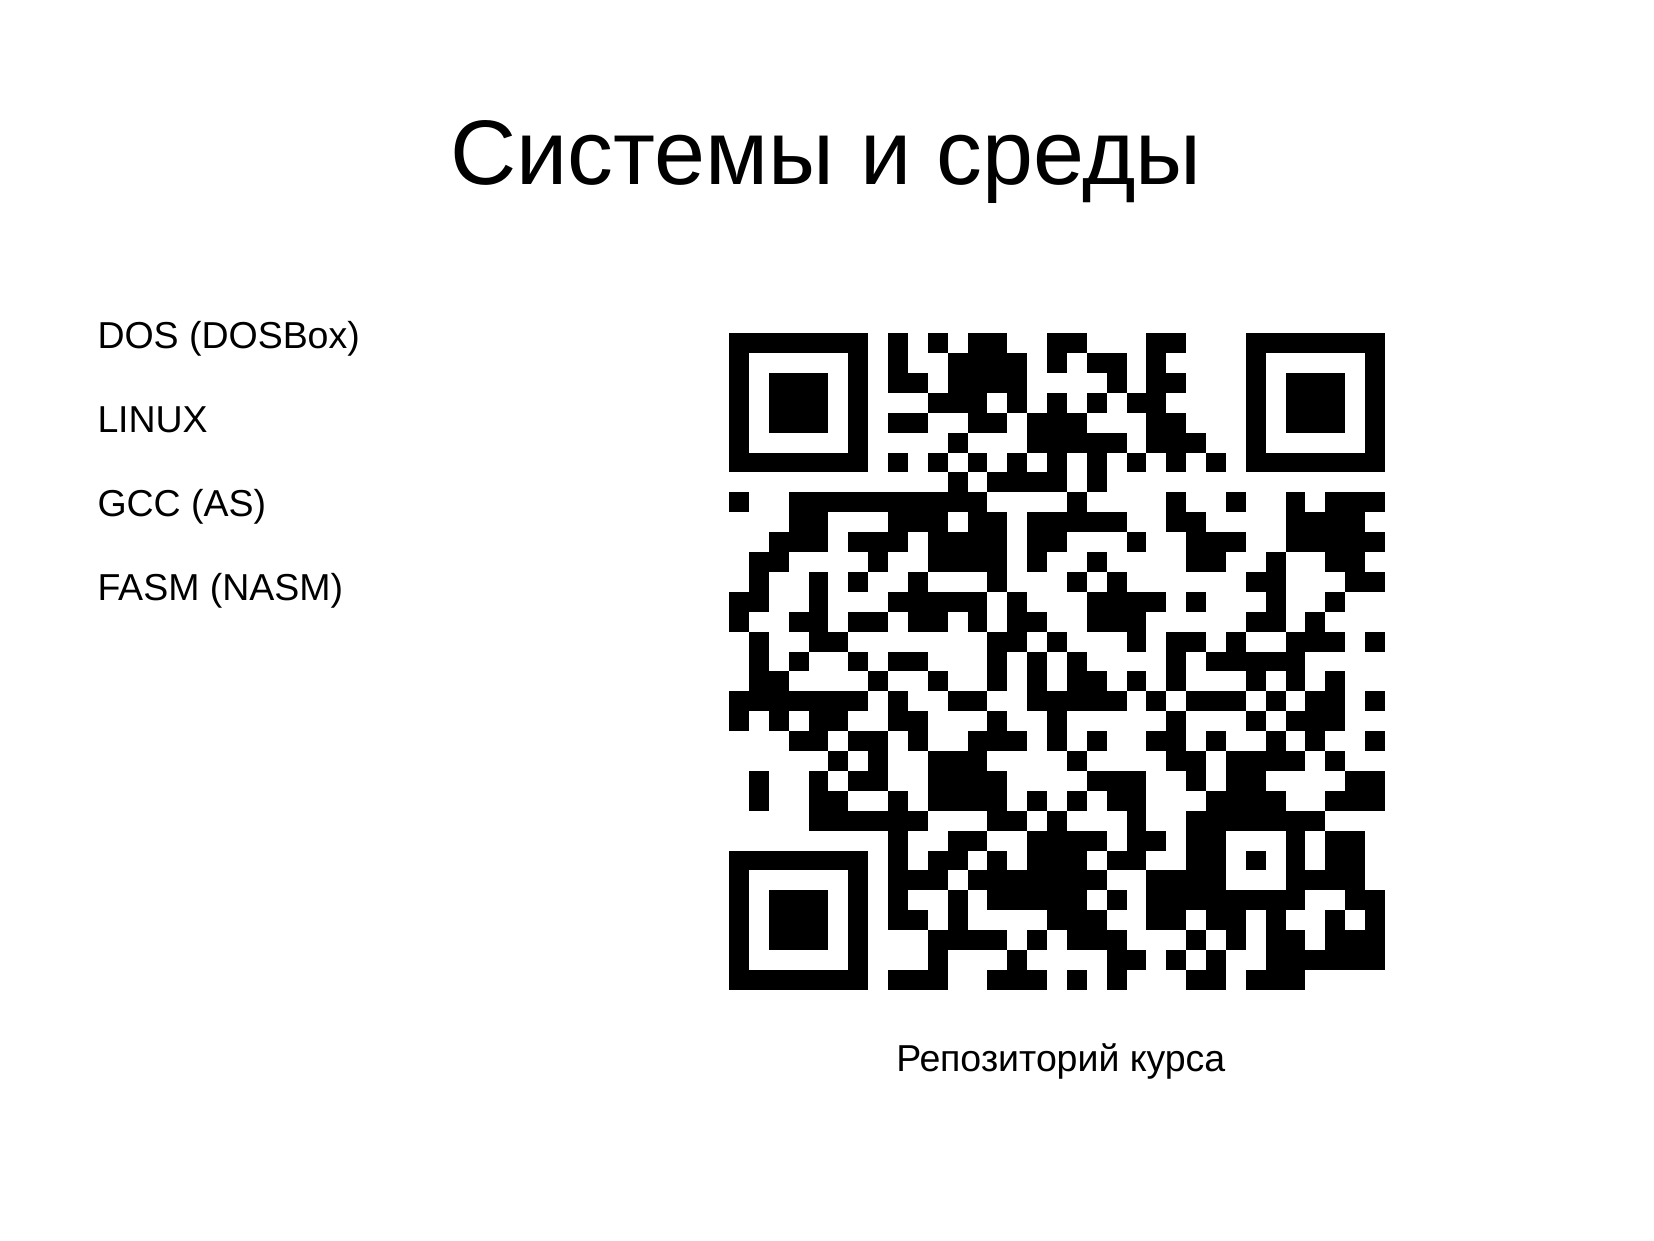

# Системы и среды
DOS (DOSBox)
LINUX
GCC (AS)
FASM (NASM)
Репозиторий курса